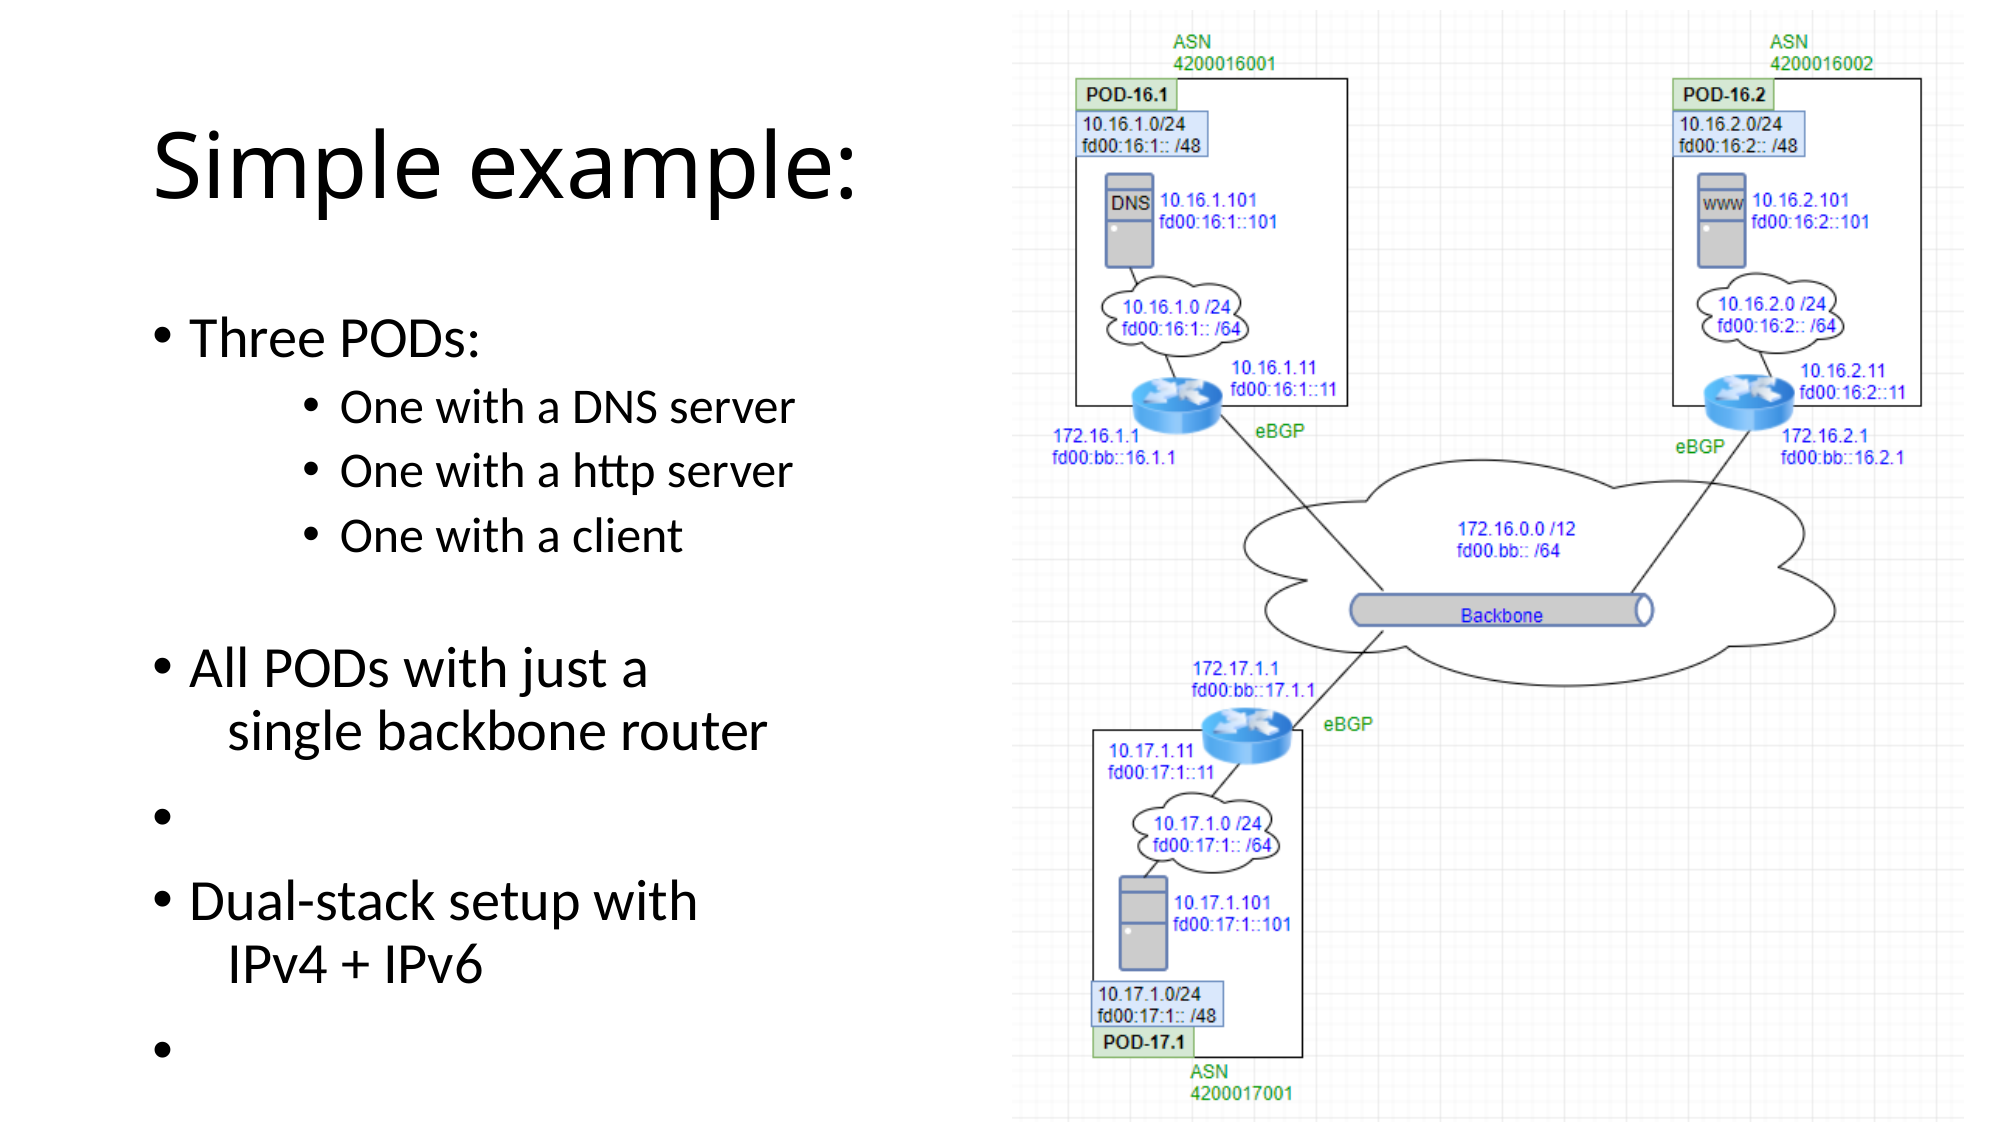

# Simple example:
Three PODs:
One with a DNS server
One with a http server
One with a client
All PODs with just a
single backbone router
Dual-stack setup with
IPv4 + IPv6